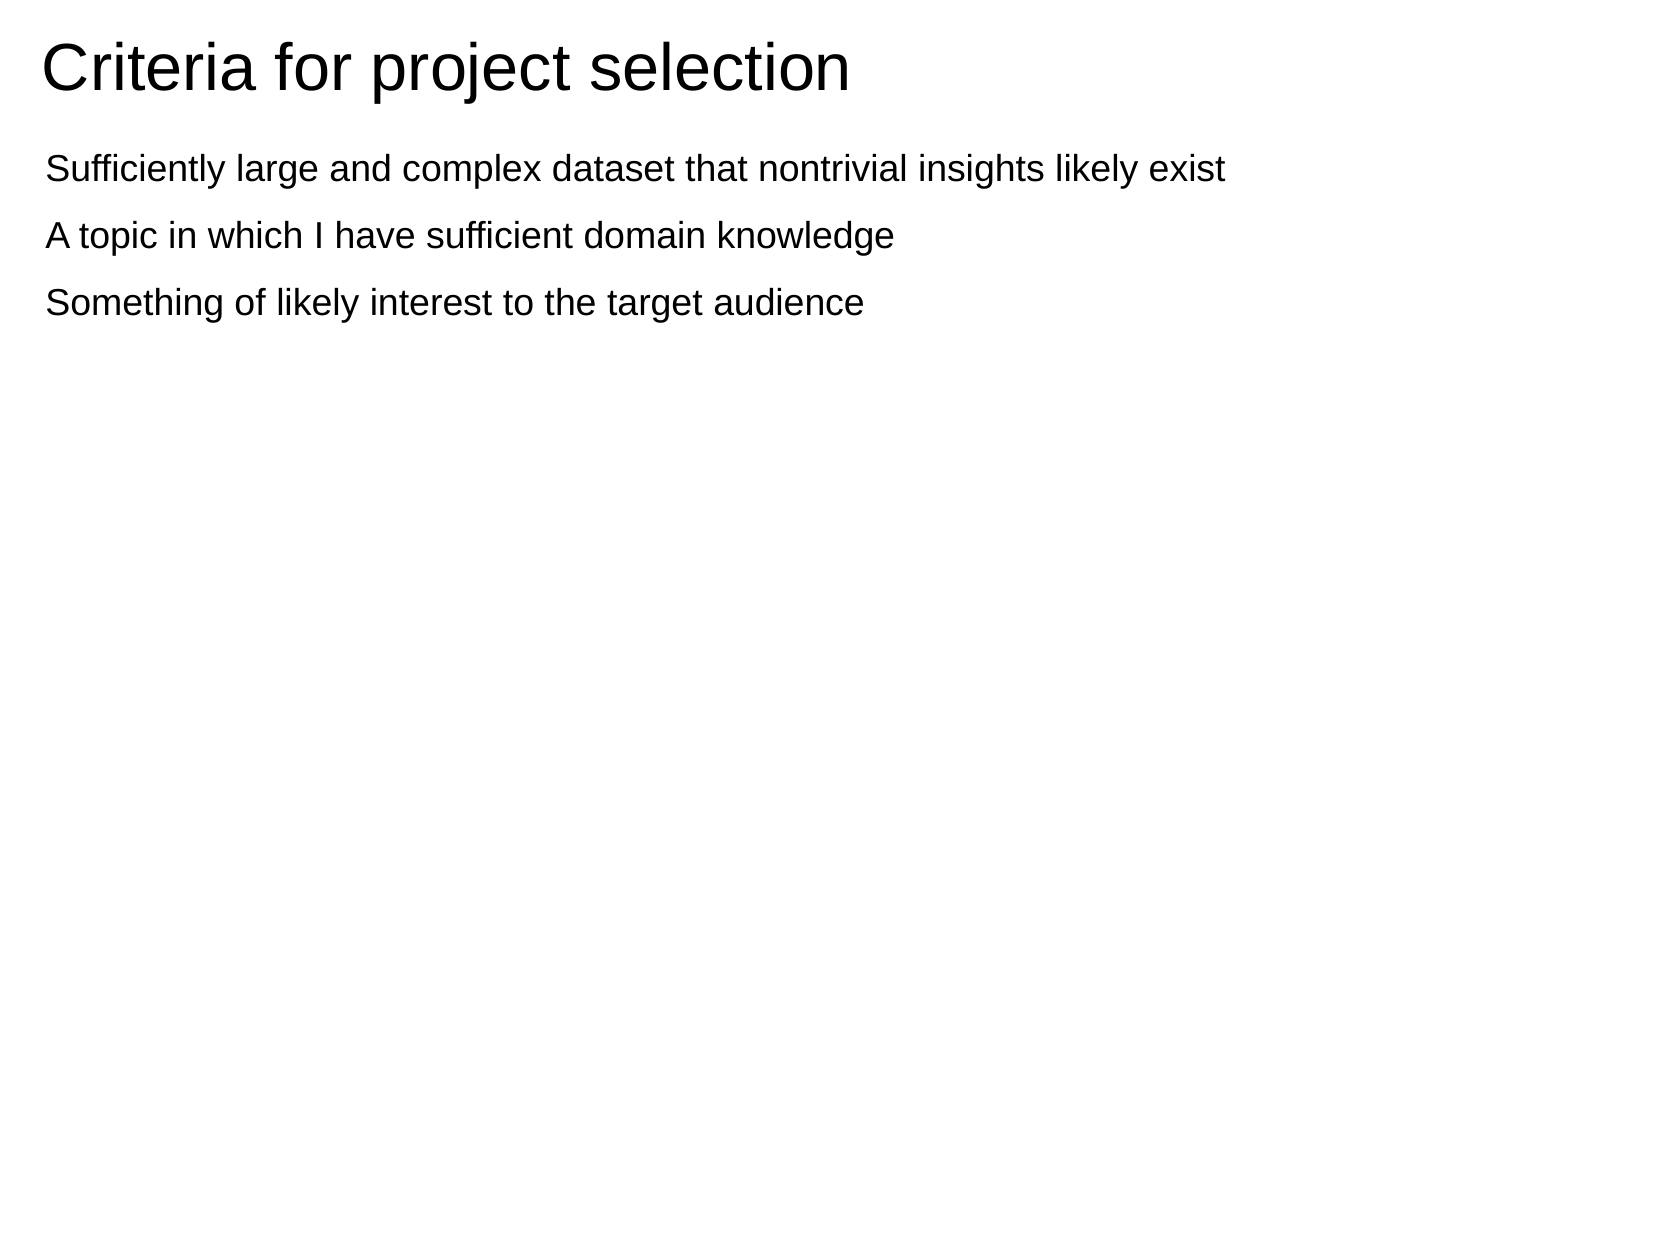

# Criteria for project selection
Sufficiently large and complex dataset that nontrivial insights likely exist
A topic in which I have sufficient domain knowledge
Something of likely interest to the target audience